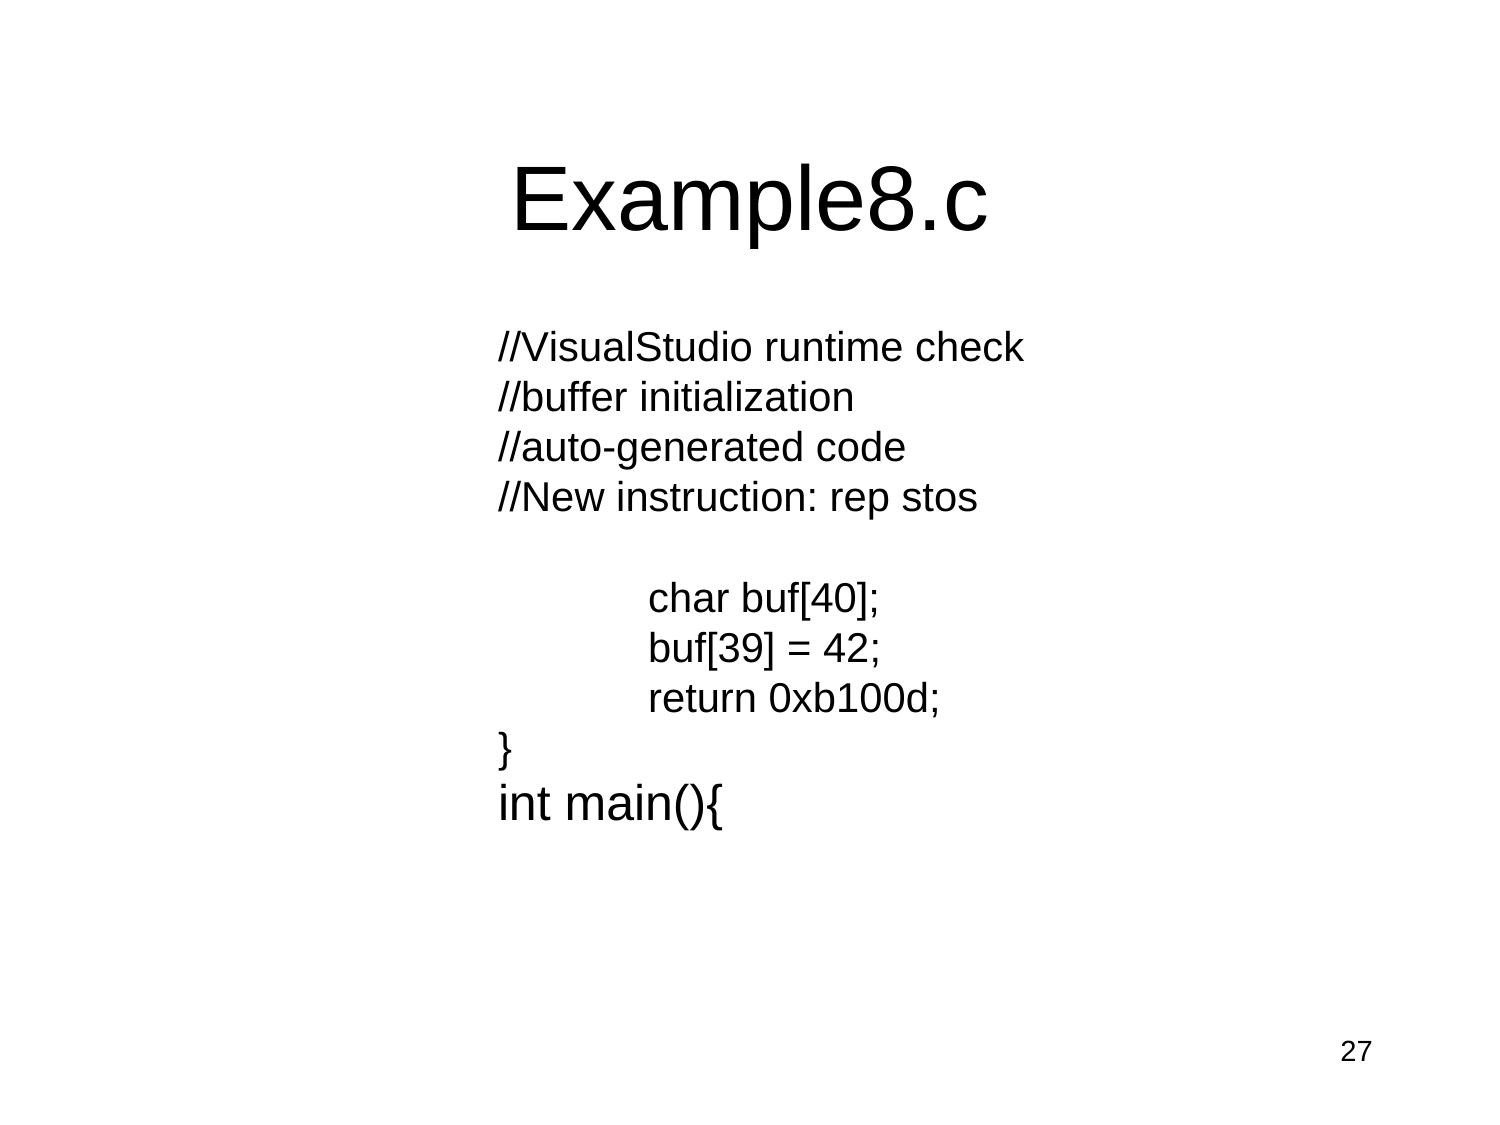

# Example8.c
//VisualStudio runtime check
//buffer initialization
//auto-generated code
//New instruction: rep stos
	char buf[40];
	buf[39] = 42;
	return 0xb100d;
}
int main(){